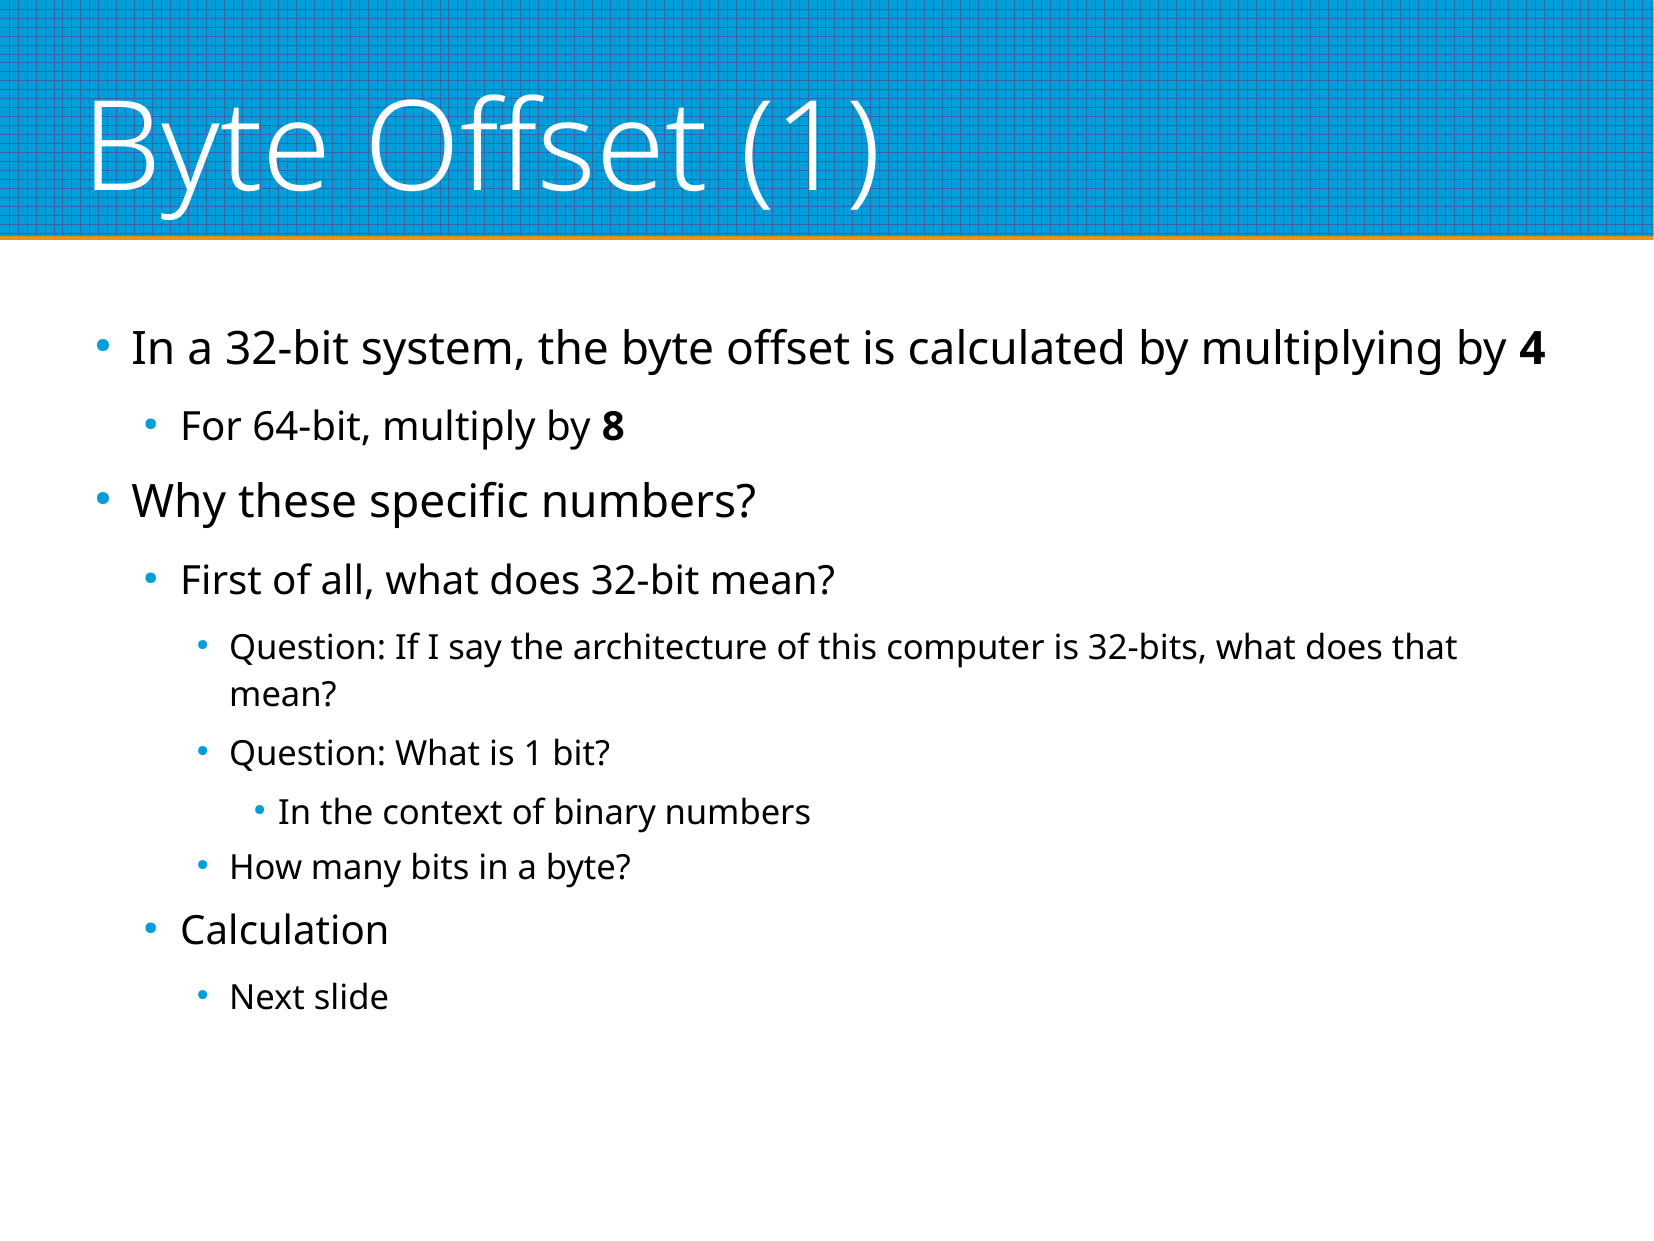

# Byte Offset (1)
In a 32-bit system, the byte offset is calculated by multiplying by 4
For 64-bit, multiply by 8
Why these specific numbers?
First of all, what does 32-bit mean?
Question: If I say the architecture of this computer is 32-bits, what does that mean?
Question: What is 1 bit?
In the context of binary numbers
How many bits in a byte?
Calculation
Next slide